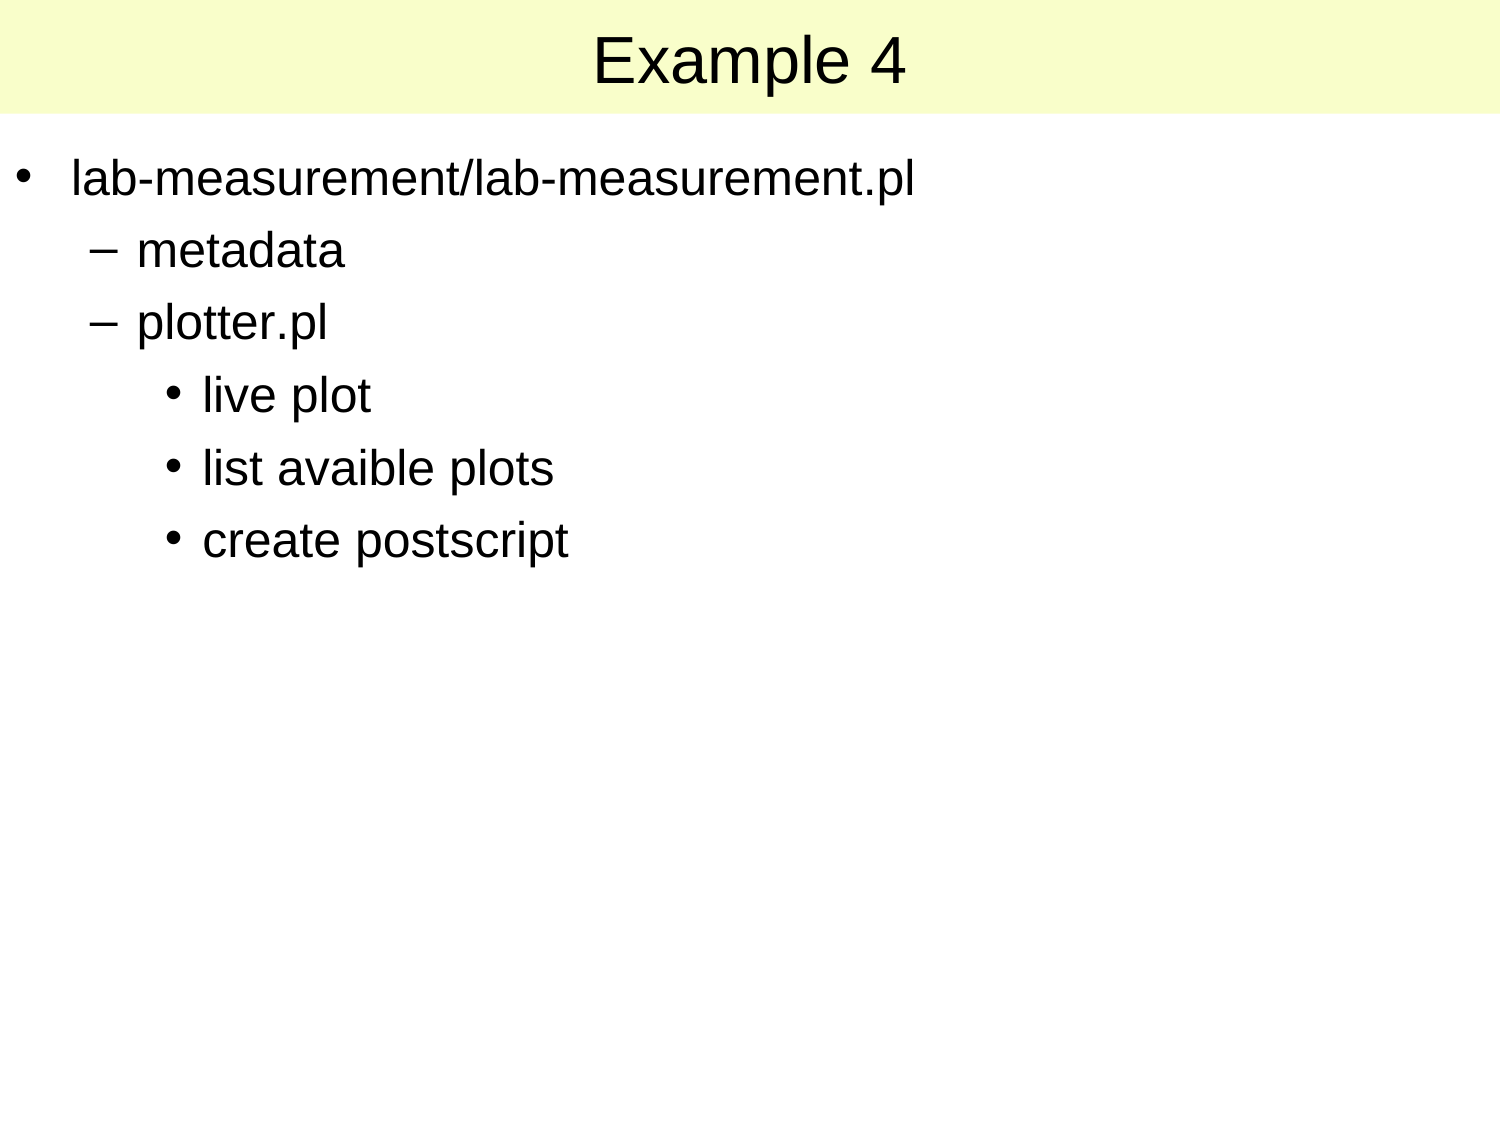

# Example 4
lab-measurement/lab-measurement.pl
metadata
plotter.pl
live plot
list avaible plots
create postscript